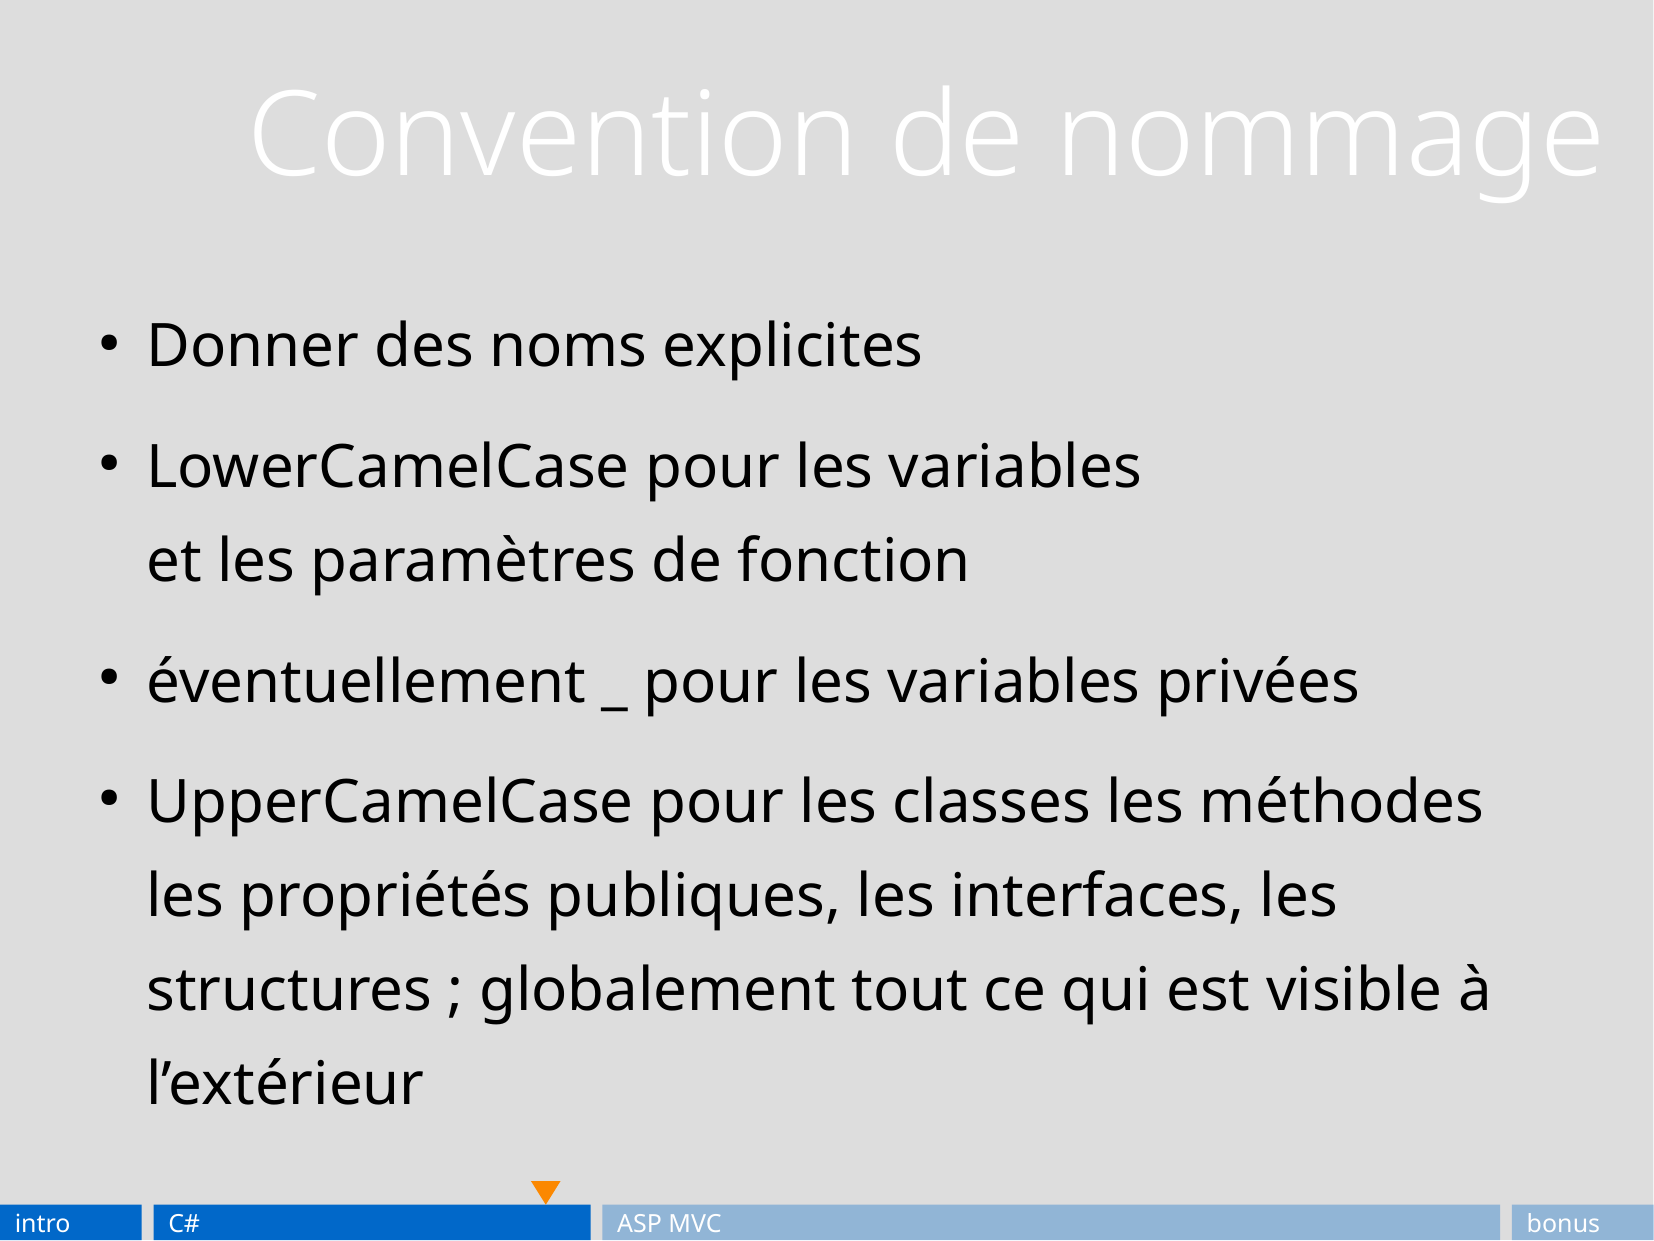

# Convention de nommage
Donner des noms explicites
LowerCamelCase pour les variables
et les paramètres de fonction
éventuellement _ pour les variables privées
UpperCamelCase pour les classes les méthodes les propriétés publiques, les interfaces, les structures ; globalement tout ce qui est visible à l’extérieur
intro
C#
ASP MVC
bonus